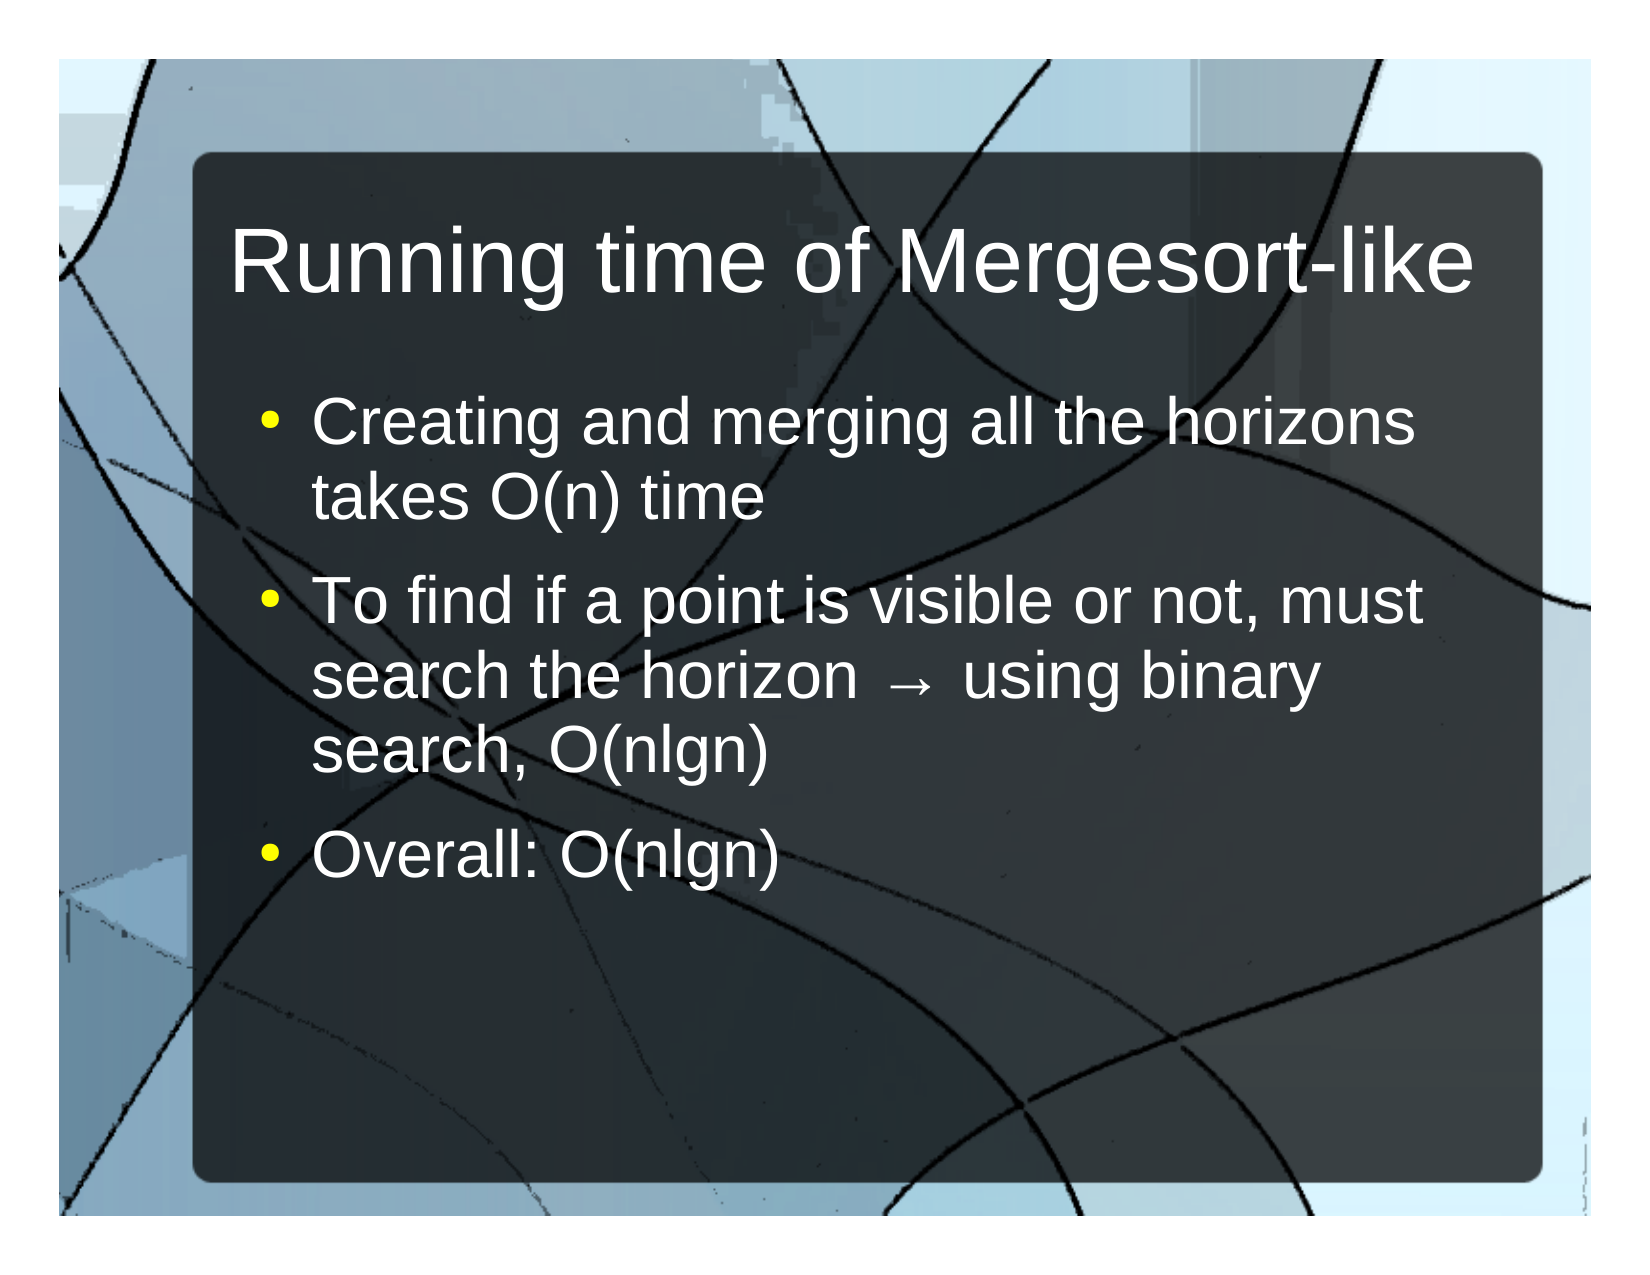

# Running time of Mergesort-like
Creating and merging all the horizons takes O(n) time
To find if a point is visible or not, must search the horizon → using binary search, O(nlgn)
Overall: O(nlgn)